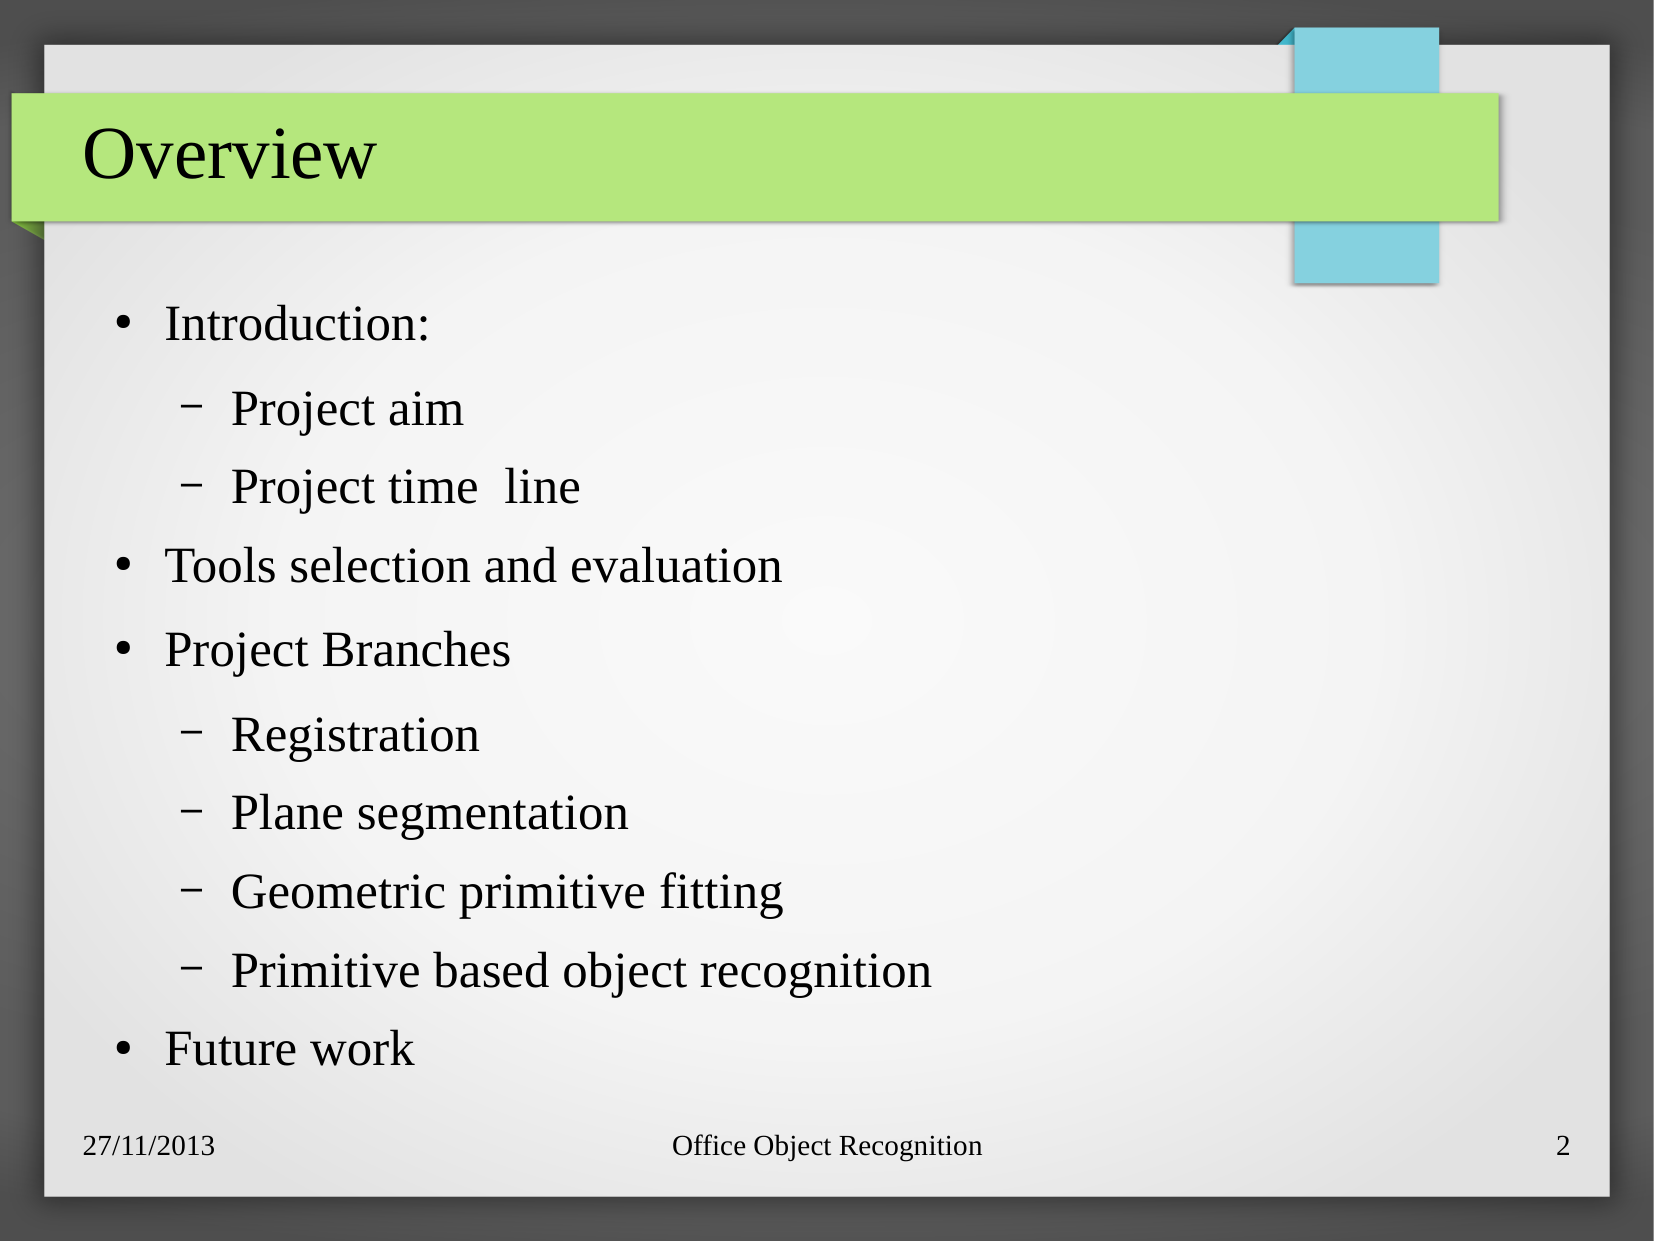

# Overview
Introduction:
Project aim
Project time line
Tools selection and evaluation
Project Branches
Registration
Plane segmentation
Geometric primitive fitting
Primitive based object recognition
Future work
27/11/2013
Office Object Recognition
2